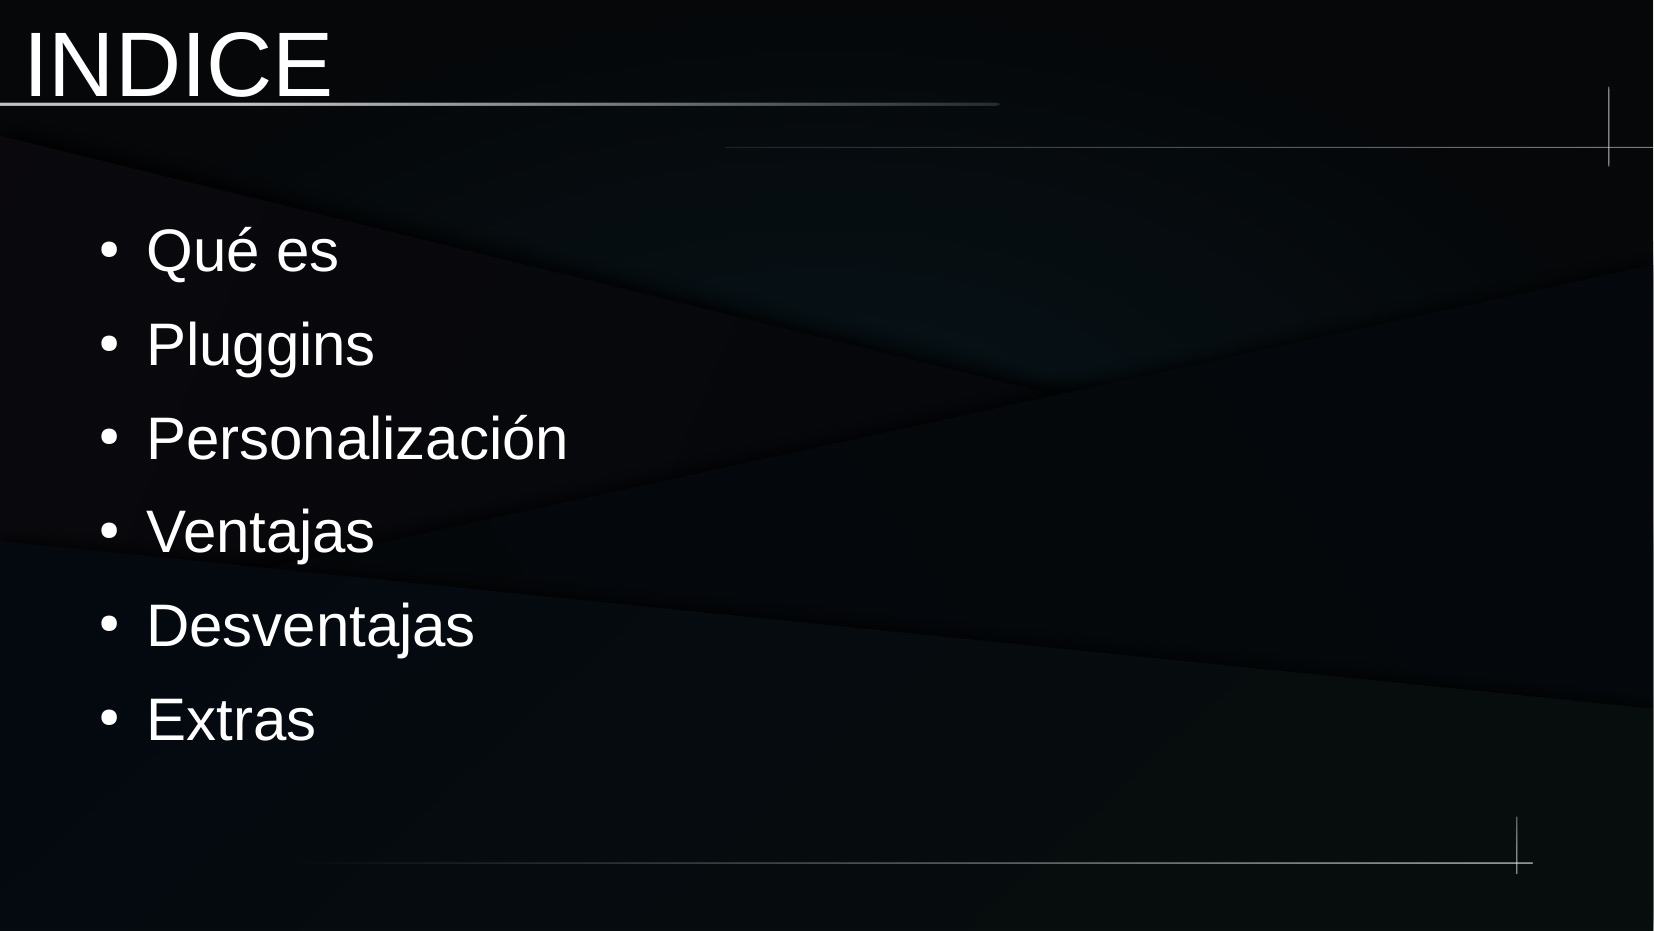

# INDICE
Qué es
Pluggins
Personalización
Ventajas
Desventajas
Extras